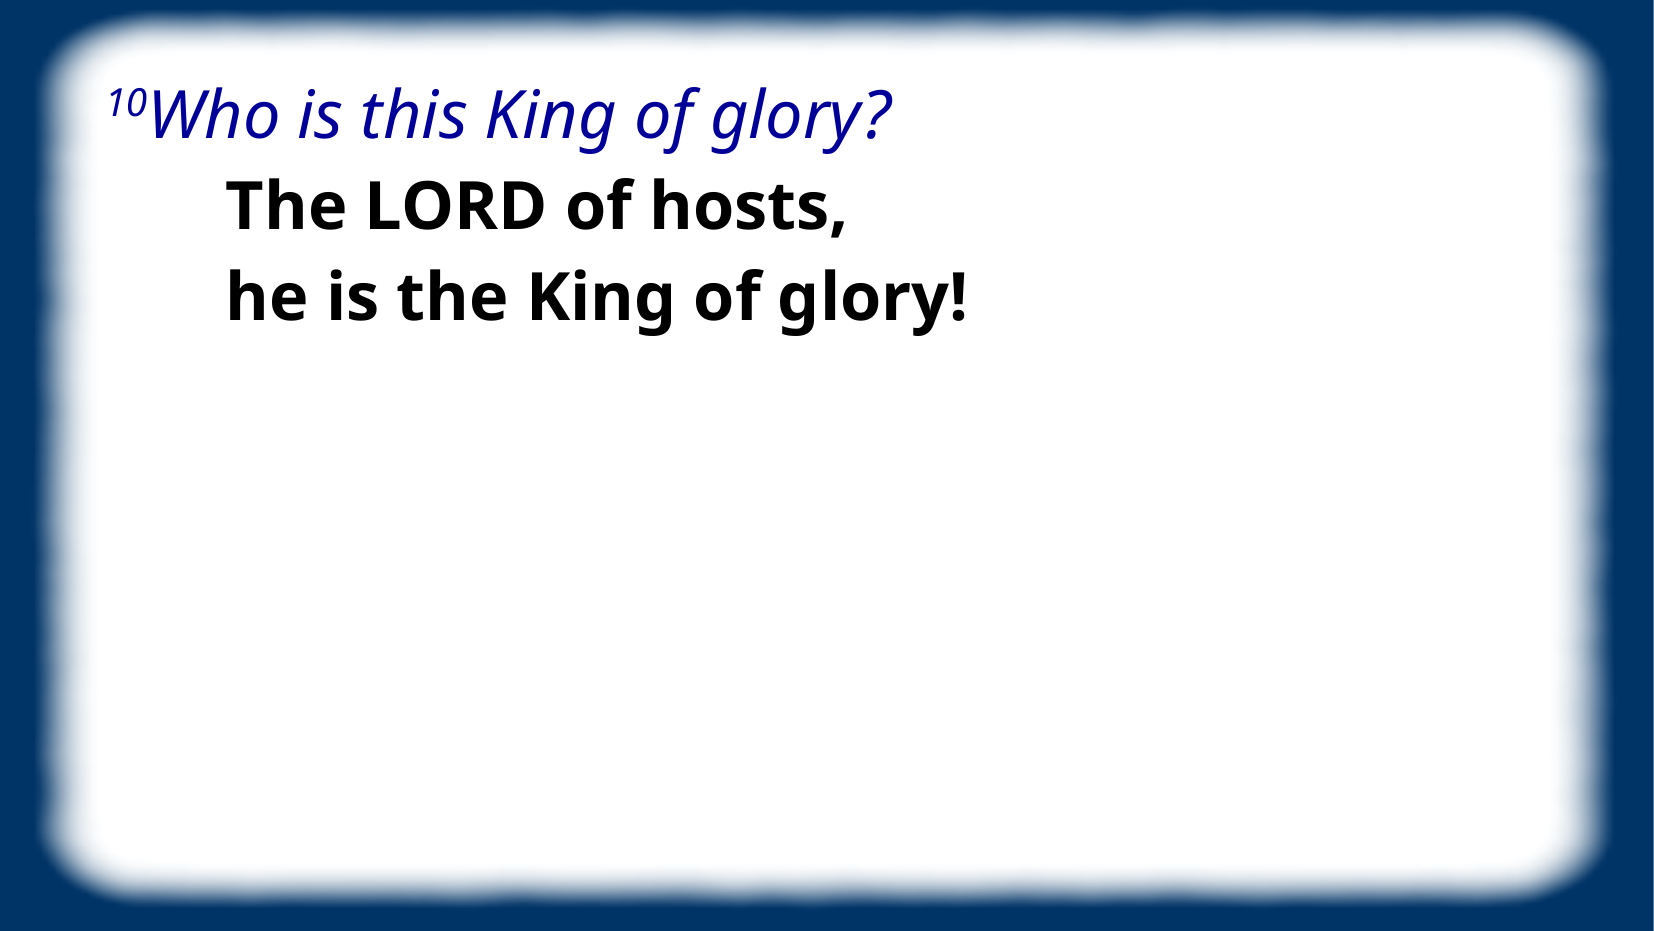

10Who is this King of glory?
 The LORD of hosts,
 he is the King of glory!